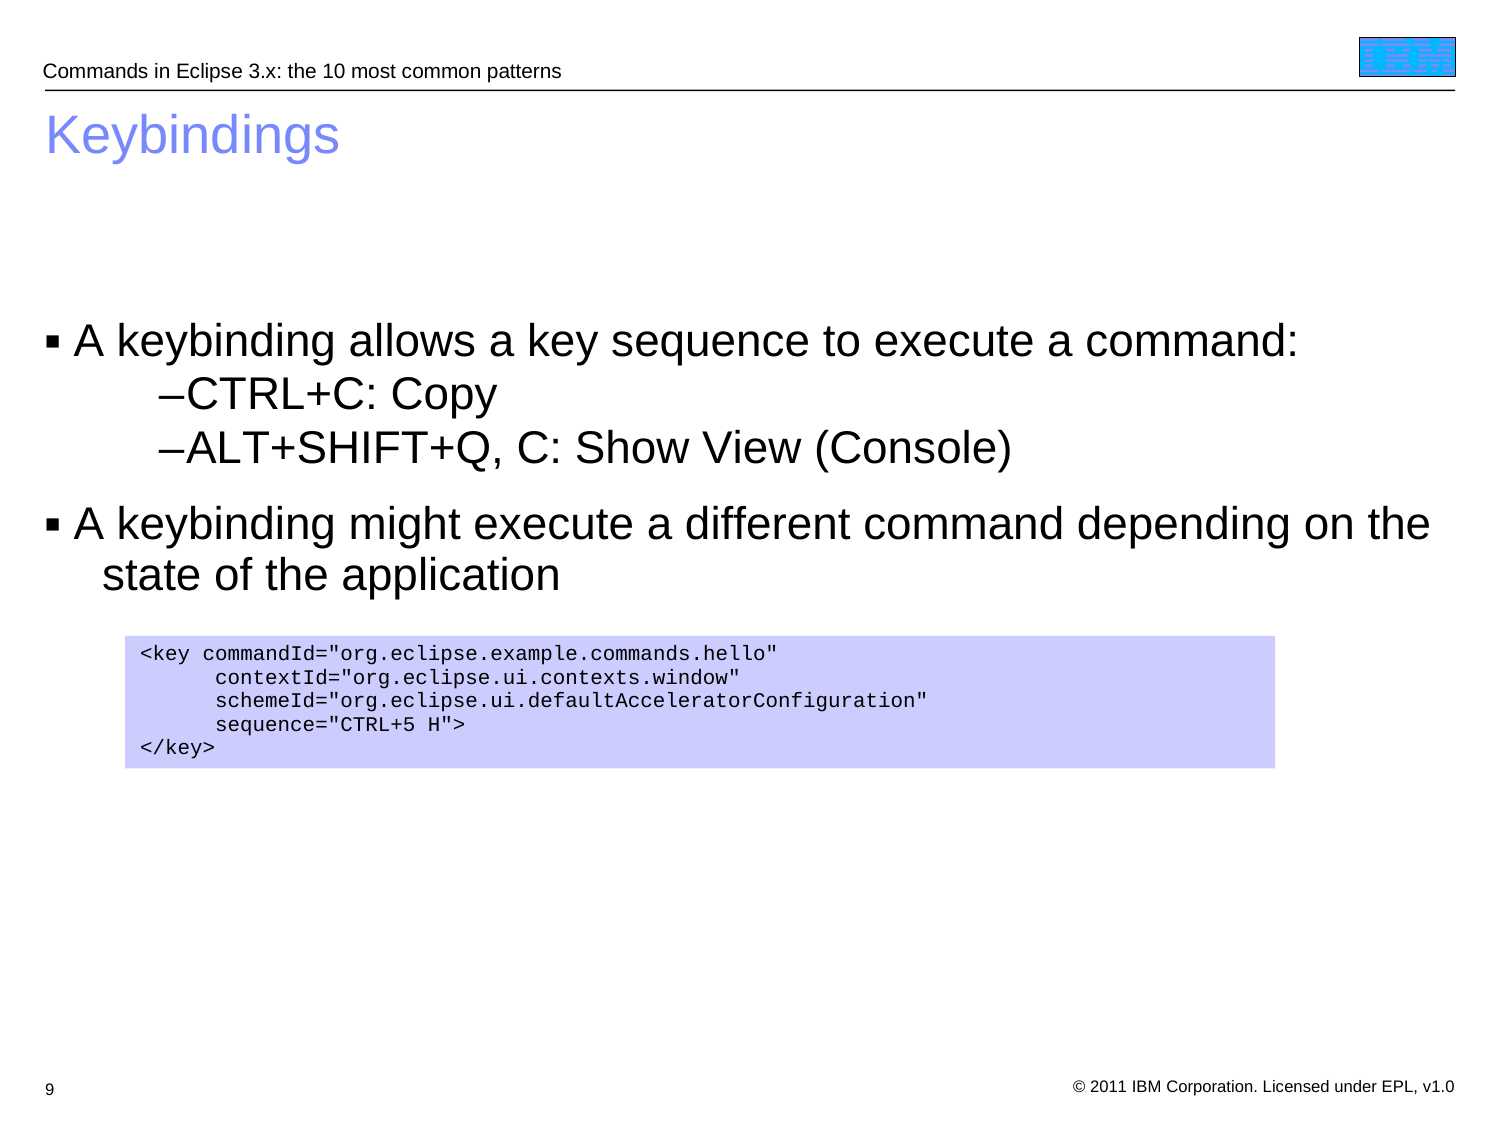

Commands in Eclipse 3.x: the 10 most common patterns
# Keybindings
A keybinding allows a key sequence to execute a command:
CTRL+C: Copy
ALT+SHIFT+Q, C: Show View (Console)
A keybinding might execute a different command depending on the state of the application
<key commandId="org.eclipse.example.commands.hello"
 contextId="org.eclipse.ui.contexts.window"
 schemeId="org.eclipse.ui.defaultAcceleratorConfiguration"
 sequence="CTRL+5 H">
</key>
9